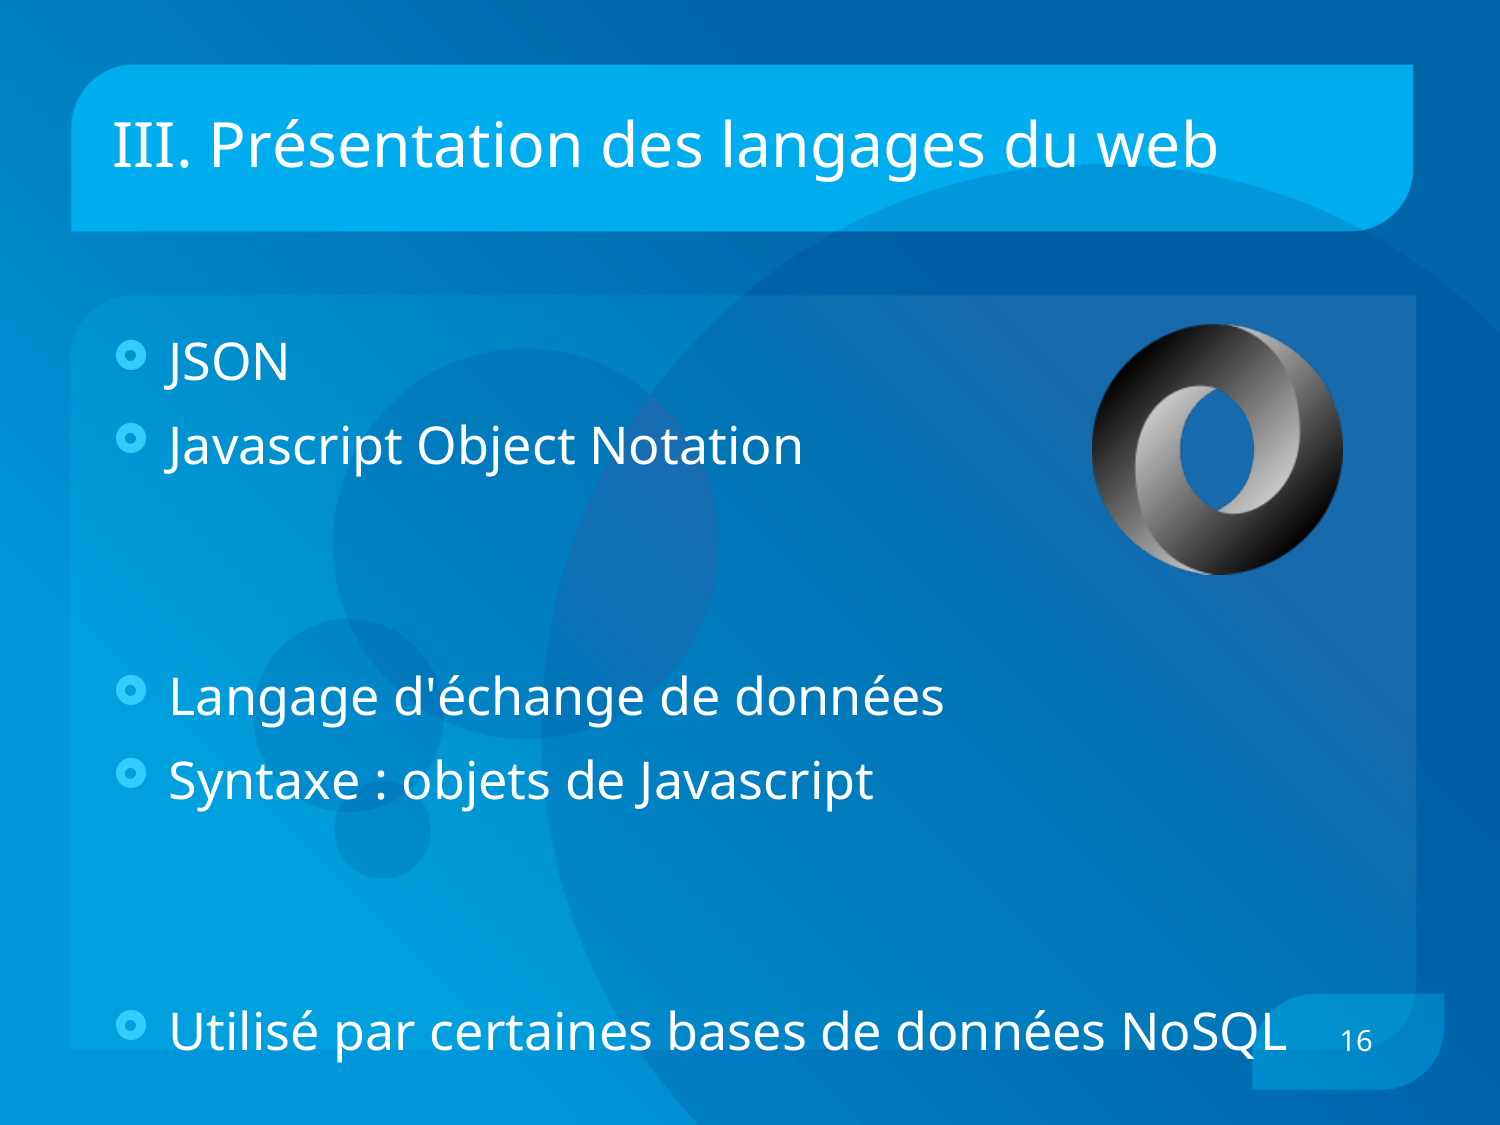

# III. Présentation des langages du web
JSON
Javascript Object Notation
Langage d'échange de données
Syntaxe : objets de Javascript
Utilisé par certaines bases de données NoSQL
16